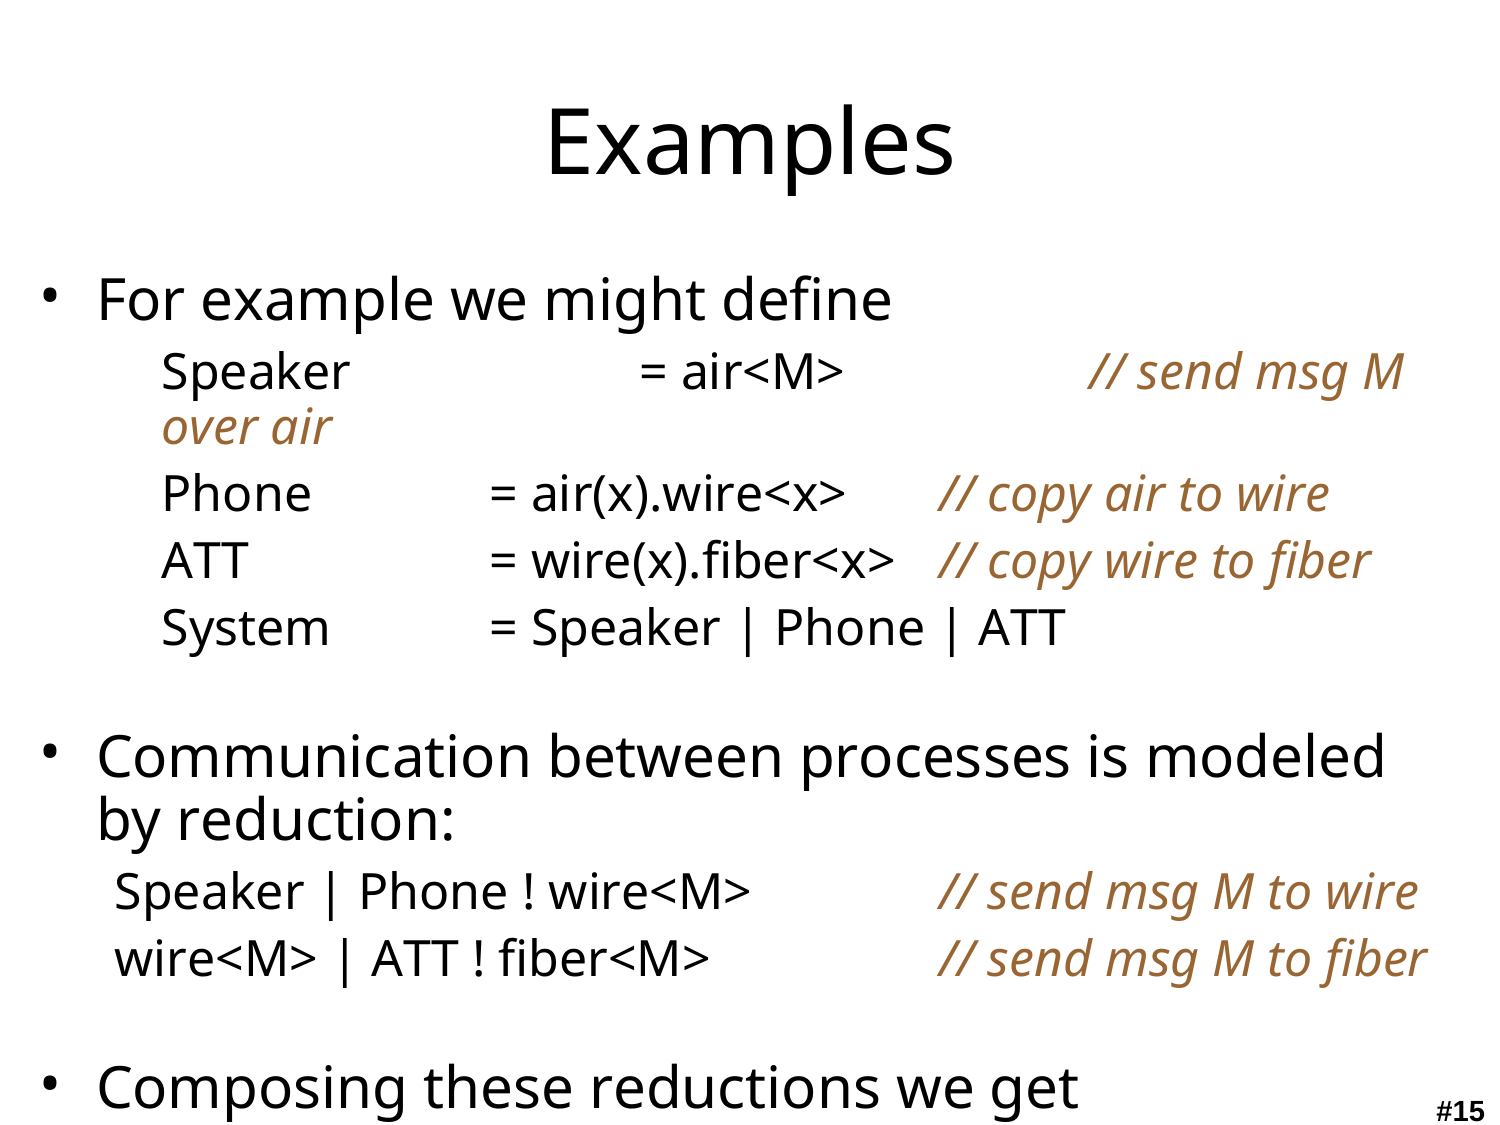

# Examples
For example we might define
	Speaker		= air<M>		// send msg M over air
	Phone		= air(x).wire<x>	// copy air to wire
	ATT		= wire(x).fiber<x>	// copy wire to fiber
	System		= Speaker | Phone | ATT
Communication between processes is modeled by reduction:
Speaker | Phone ! wire<M>		// send msg M to wire
wire<M> | ATT ! fiber<M>		// send msg M to fiber
Composing these reductions we get
Speaker | Phone | ATT ! fiber<M>	// send msg M to fiber
15